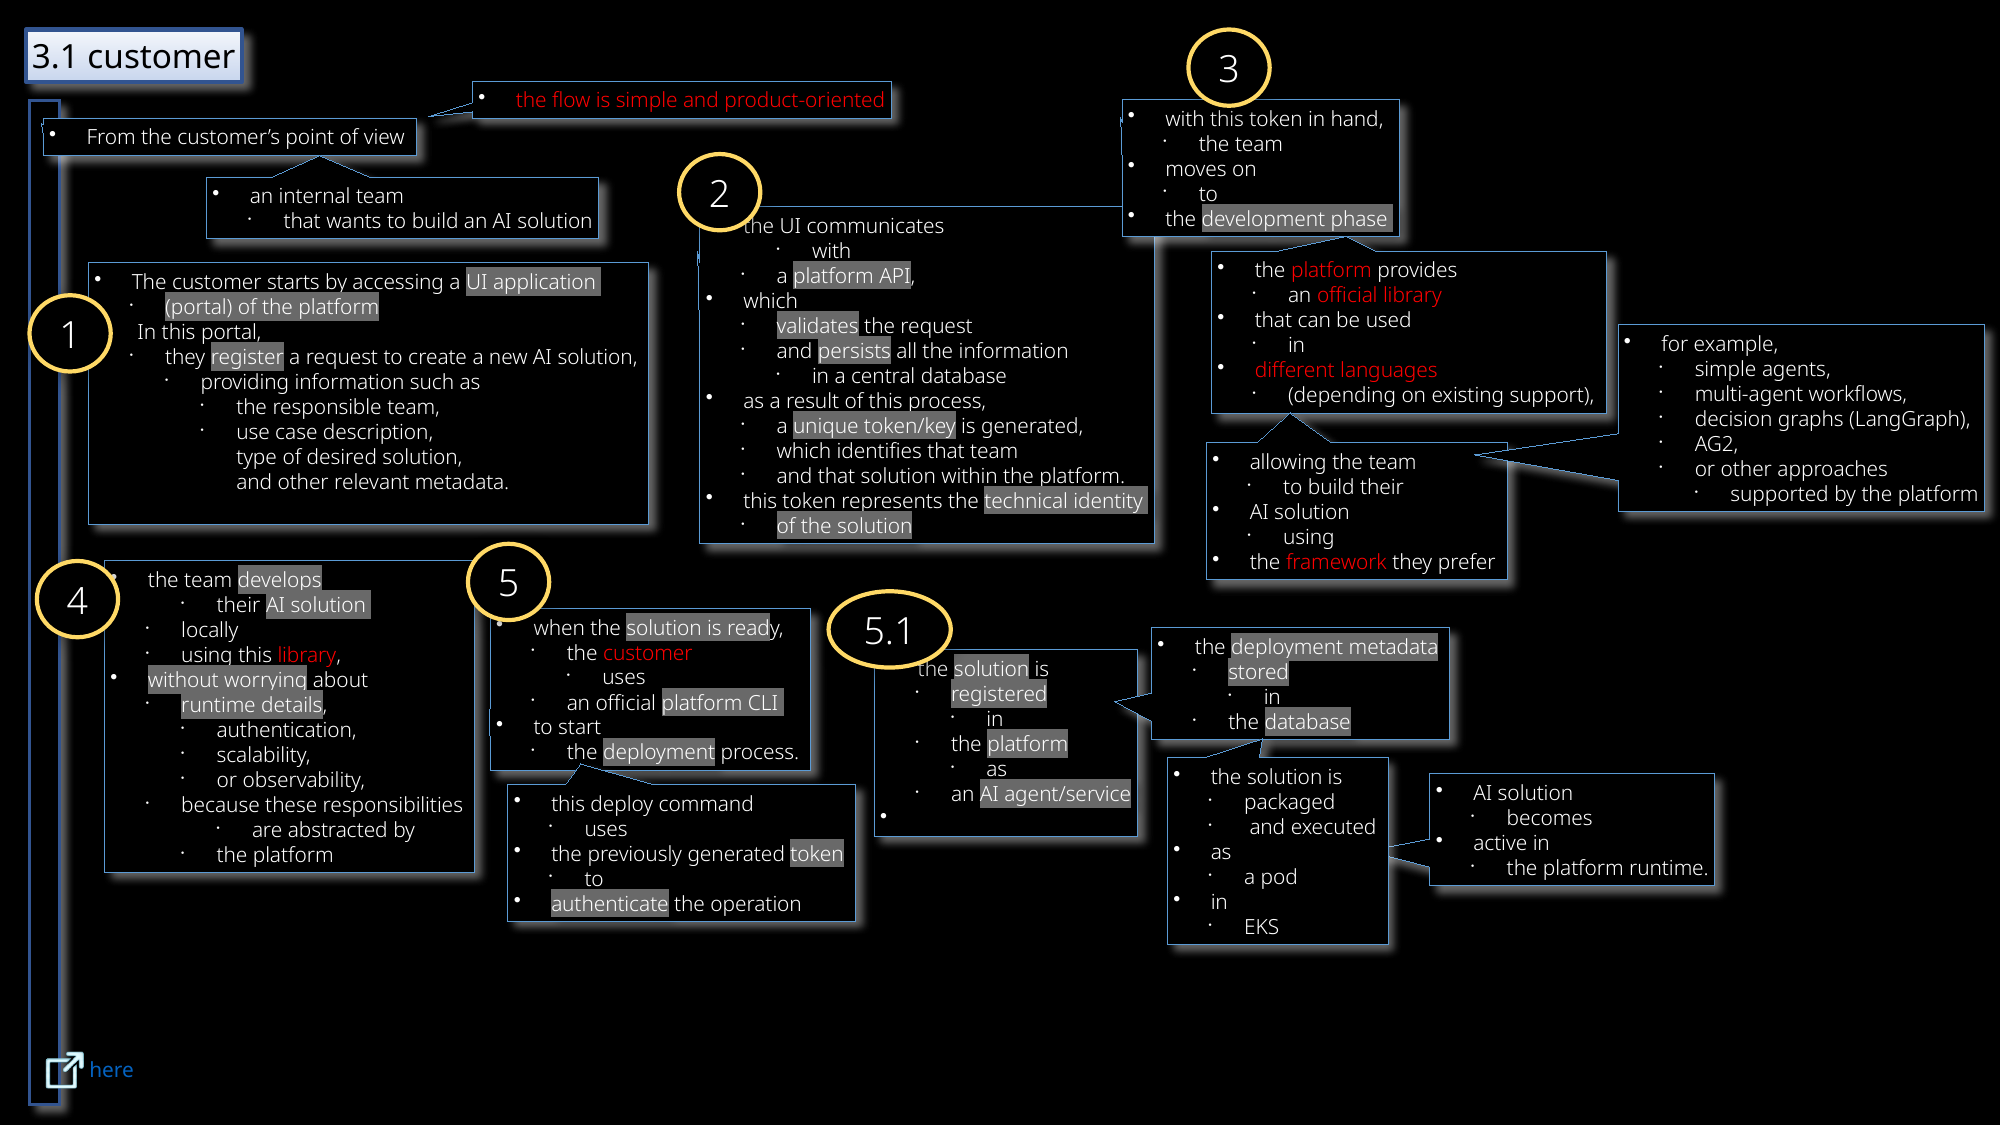

# 3.1 customer
3
the flow is simple and product-oriented
with this token in hand,
the team
moves on
to
the development phase
From the customer’s point of view
2
an internal team
that wants to build an AI solution
the UI communicates
with
a platform API,
which
validates the request
and persists all the information
in a central database
as a result of this process,
a unique token/key is generated,
which identifies that team
and that solution within the platform.
this token represents the technical identity
of the solution
the platform provides
an official library
that can be used
in
different languages
(depending on existing support),
The customer starts by accessing a UI application
(portal) of the platform
 In this portal,
they register a request to create a new AI solution,
providing information such as
the responsible team,
use case description,
type of desired solution,
and other relevant metadata.
1
for example,
simple agents,
multi-agent workflows,
decision graphs (LangGraph),
AG2,
or other approaches
supported by the platform
allowing the team
to build their
AI solution
using
the framework they prefer
5
4
the team develops
their AI solution
locally
using this library,
without worrying about
runtime details,
authentication,
scalability,
or observability,
because these responsibilities
are abstracted by
the platform
5.1
when the solution is ready,
the customer
uses
an official platform CLI
to start
the deployment process.
the deployment metadata
stored
in
the database
the solution is
registered
in
the platform
as
an AI agent/service
the solution is
packaged
 and executed
as
a pod
in
EKS
AI solution
becomes
active in
the platform runtime.
this deploy command
uses
the previously generated token
to
authenticate the operation
here